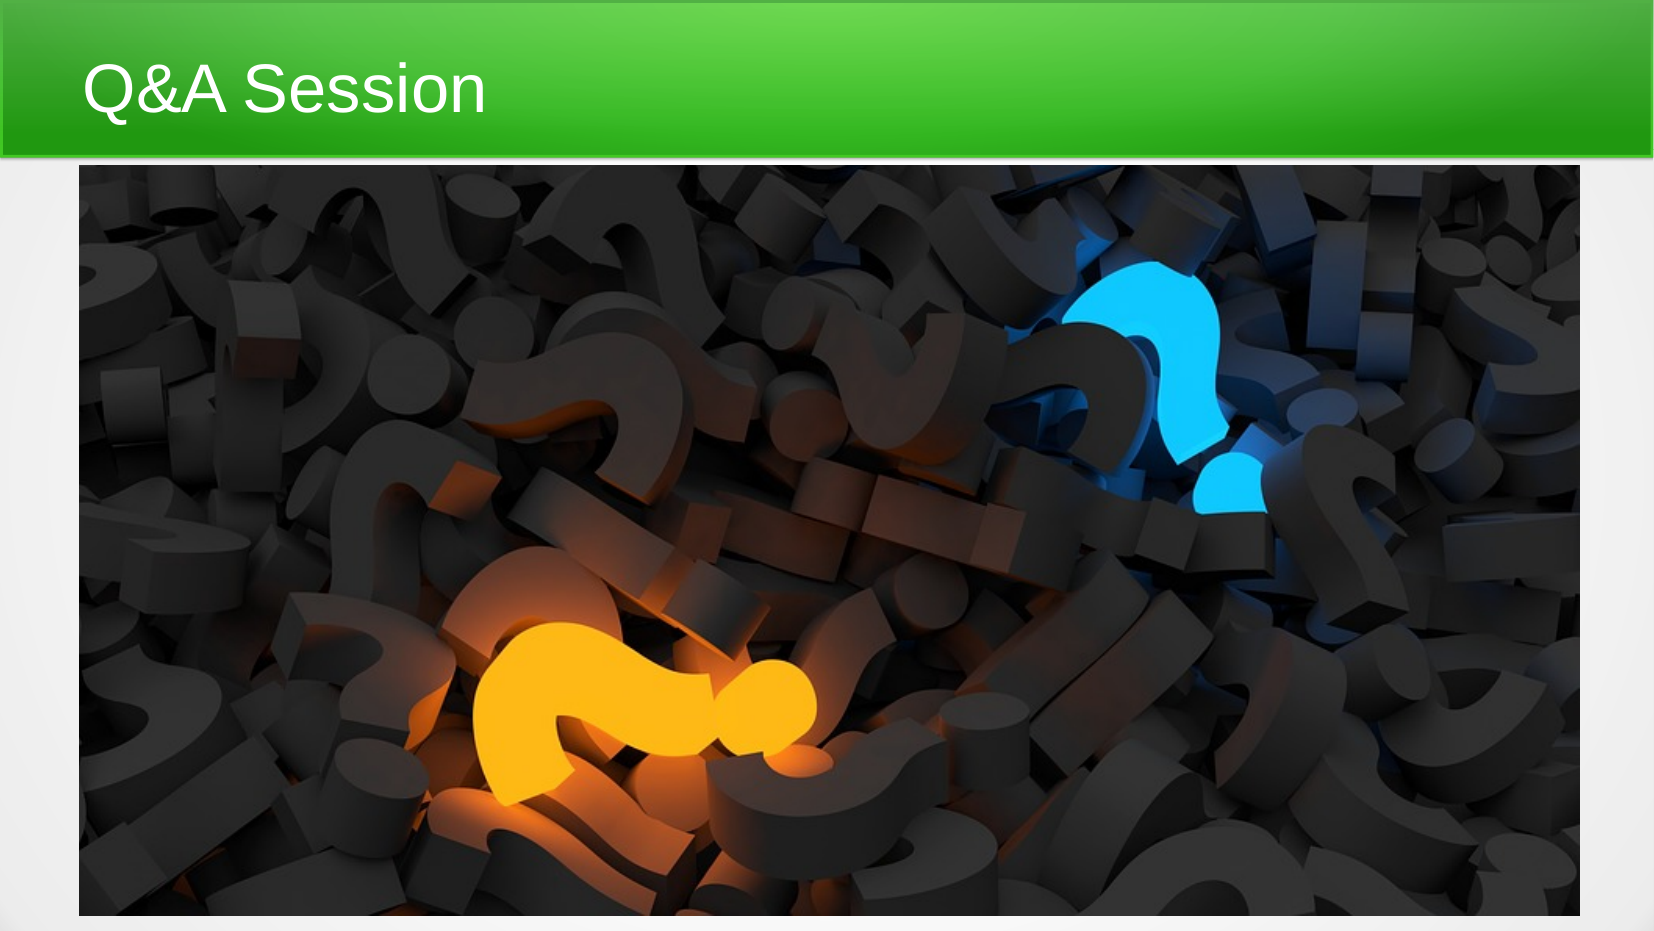

# Q&A Session
Click to add Text